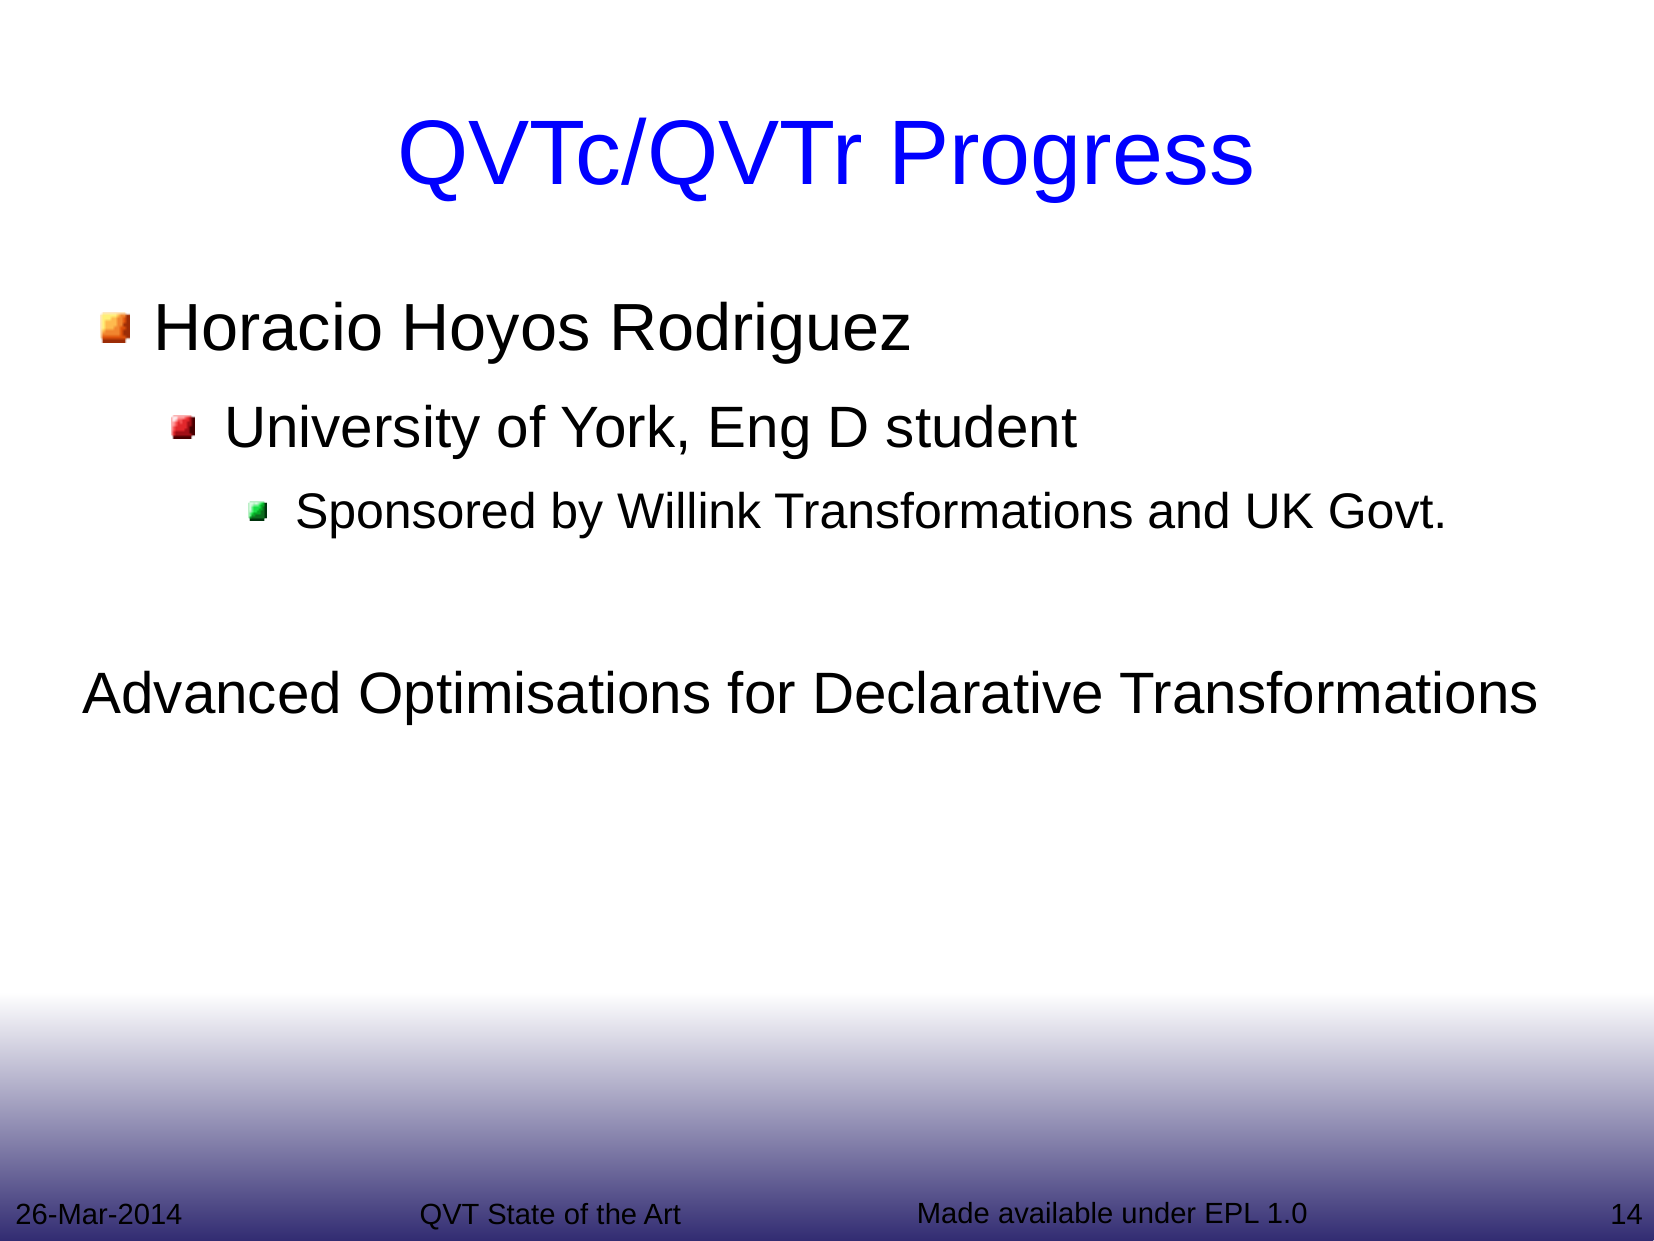

# QVTc/QVTr Progress
Horacio Hoyos Rodriguez
University of York, Eng D student
Sponsored by Willink Transformations and UK Govt.
Advanced Optimisations for Declarative Transformations
26-Mar-2014
QVT State of the Art
14